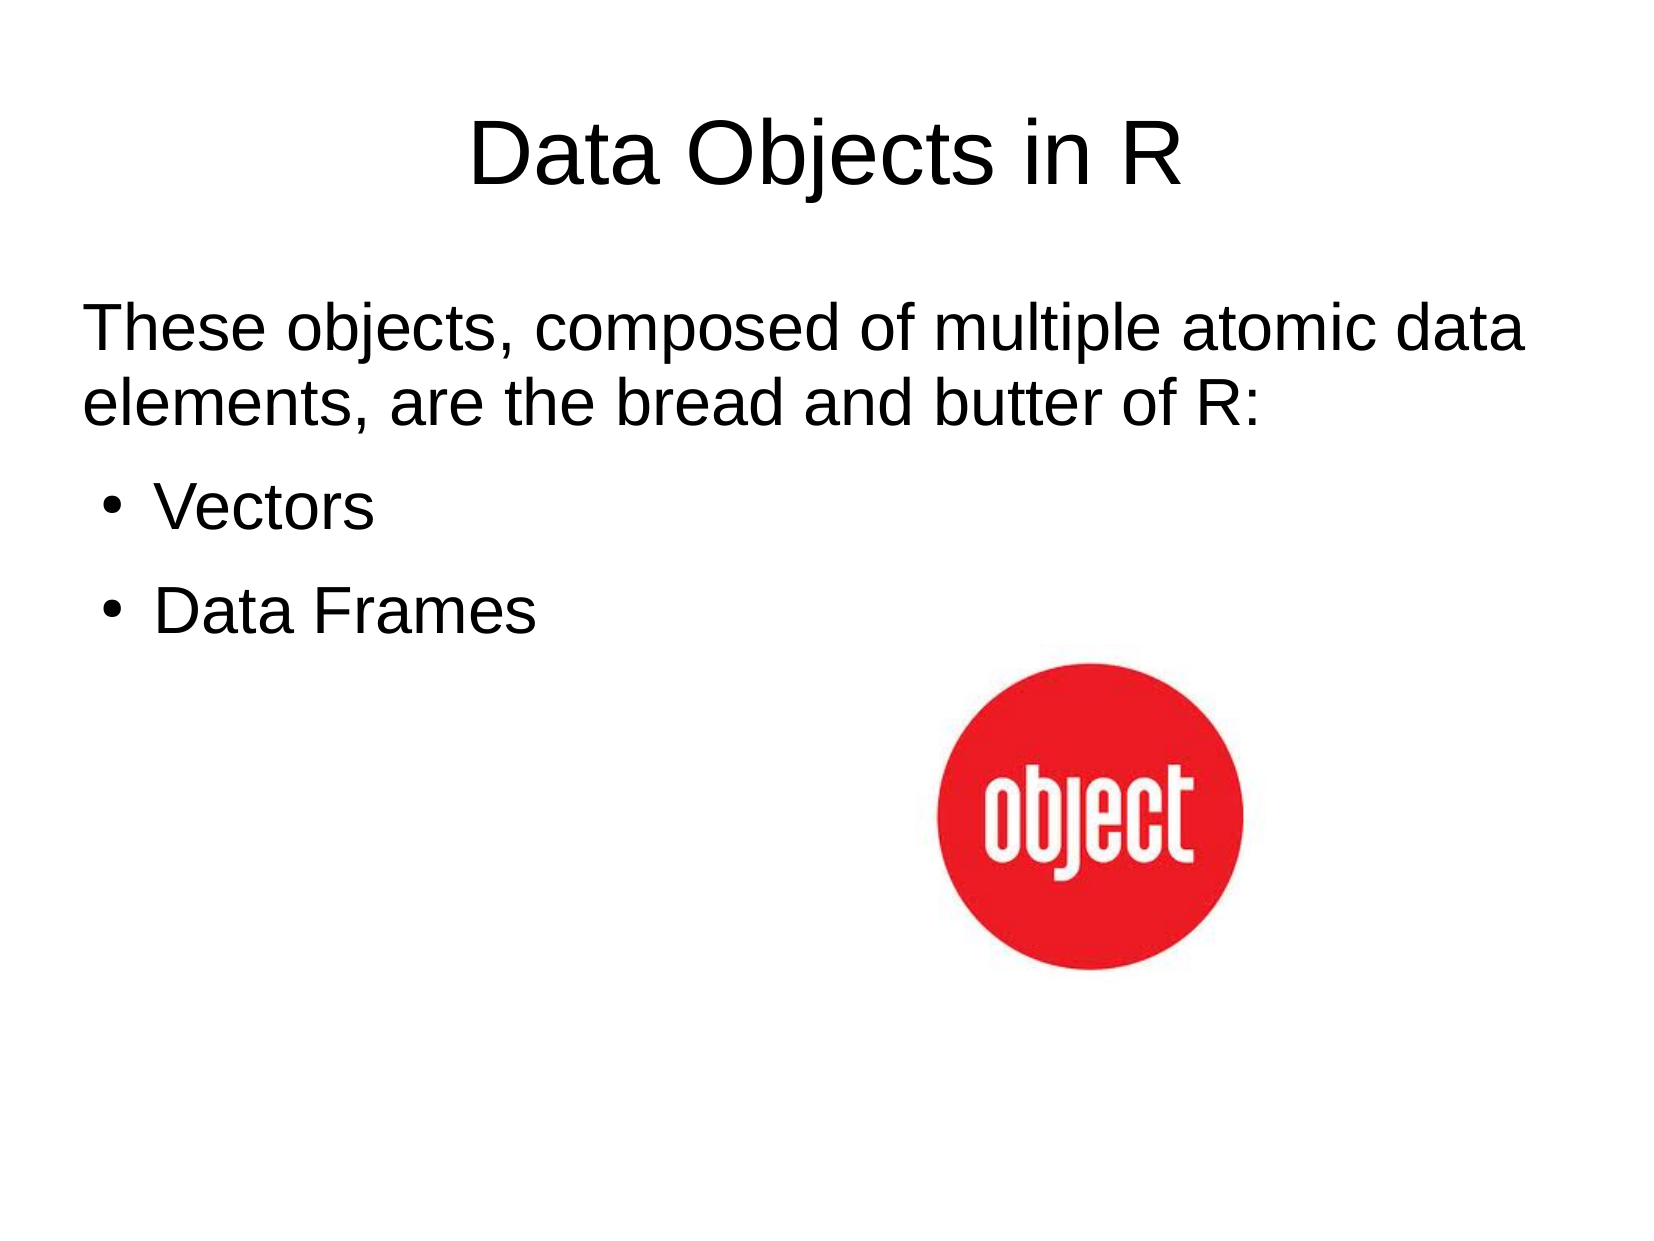

# Data Objects in R
These objects, composed of multiple atomic data elements, are the bread and butter of R:
Vectors
Data Frames